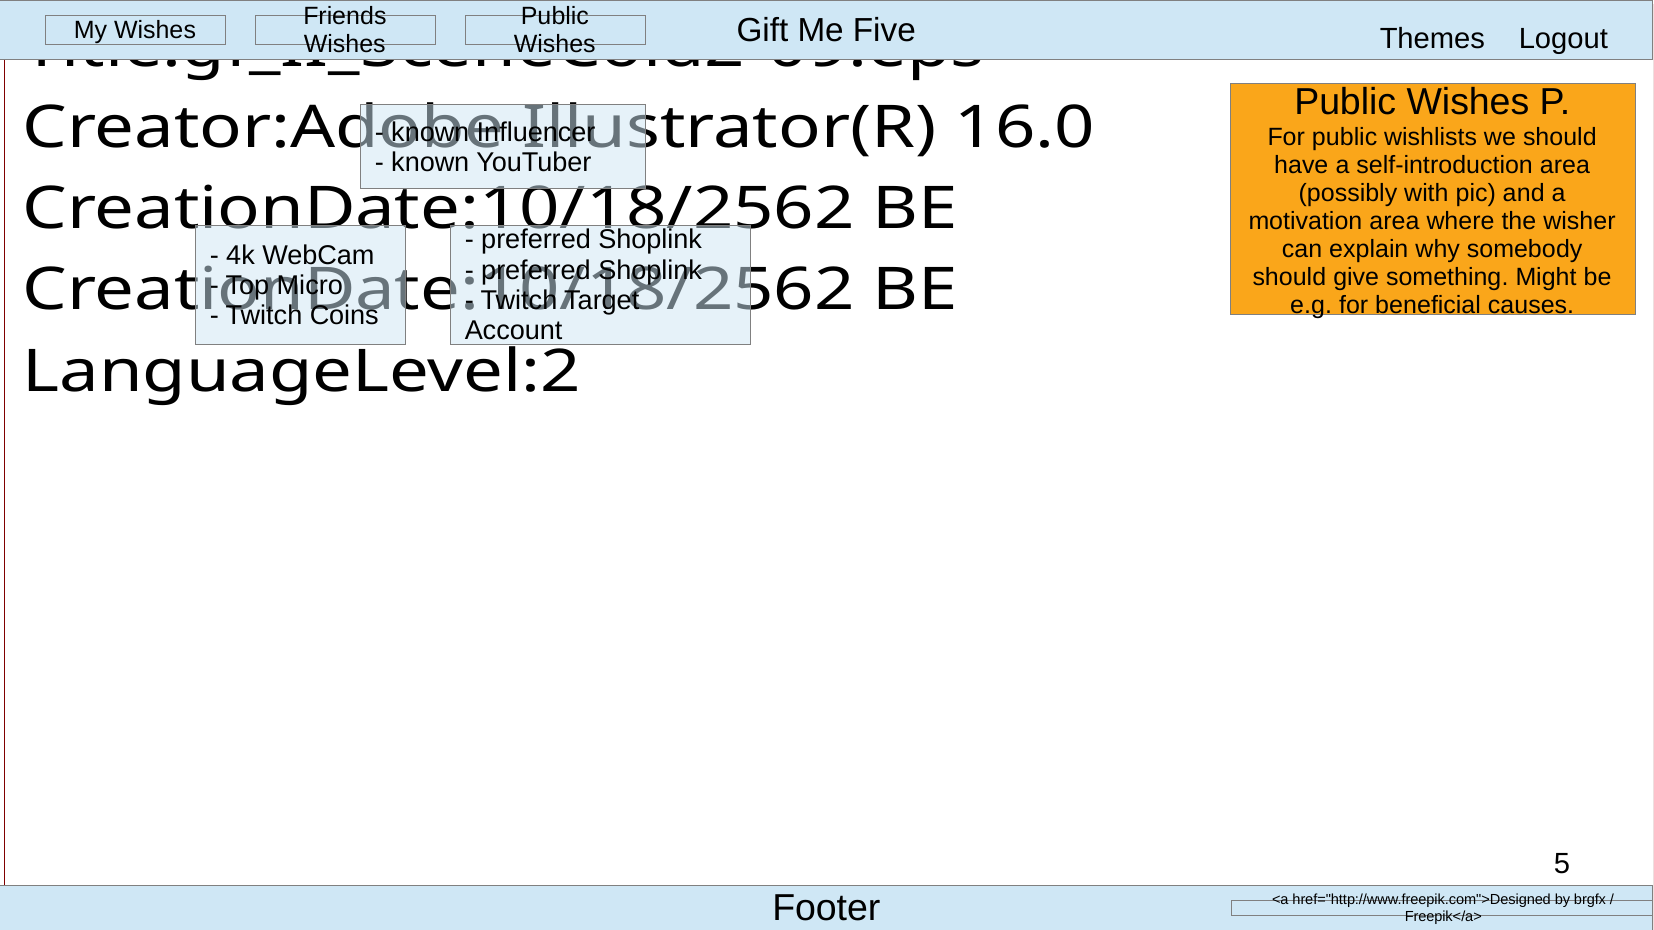

Gift Me Five
My Wishes
Friends Wishes
Public Wishes
Themes
Logout
Public Wishes P.
For public wishlists we should have a self-introduction area (possibly with pic) and a motivation area where the wisher can explain why somebody should give something. Might be e.g. for beneficial causes.
- known Influencer
- known YouTuber
- 4k WebCam
- Top Micro
- Twitch Coins
- preferred Shoplink
- preferred Shoplink
- Twitch Target Account
5
Footer
<a href="http://www.freepik.com">Designed by brgfx / Freepik</a>